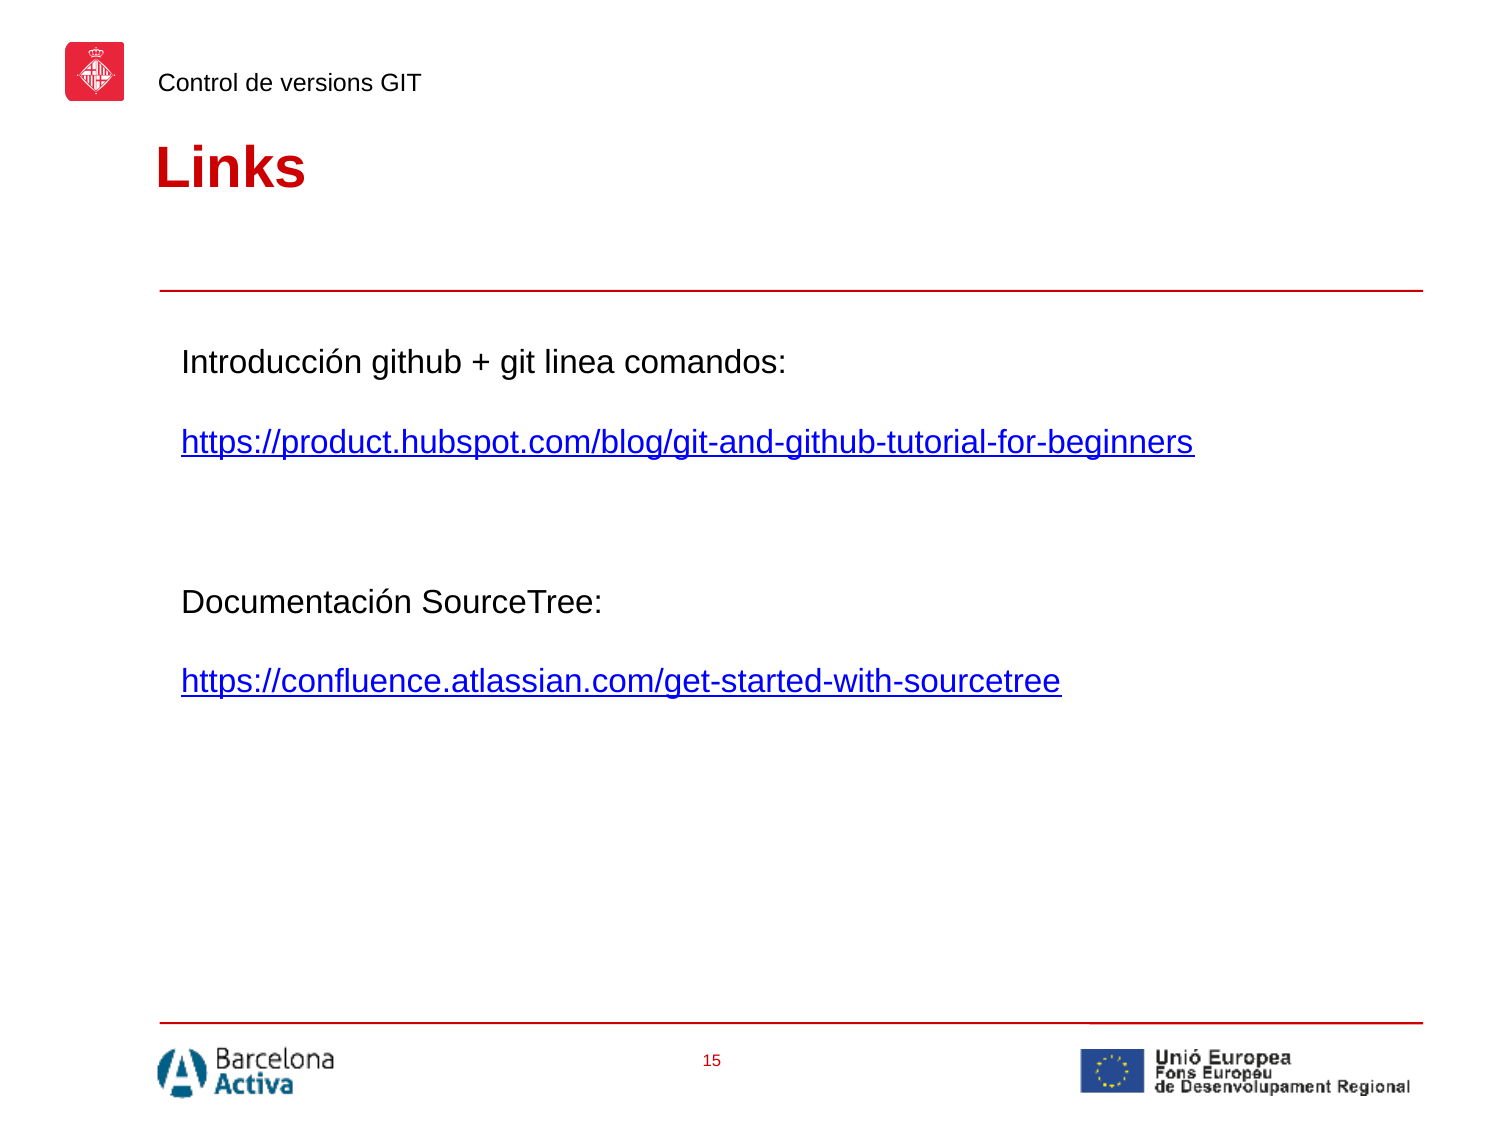

Control de versions GIT
Links
Introducción github + git linea comandos:
https://product.hubspot.com/blog/git-and-github-tutorial-for-beginners
Documentación SourceTree:
https://confluence.atlassian.com/get-started-with-sourcetree